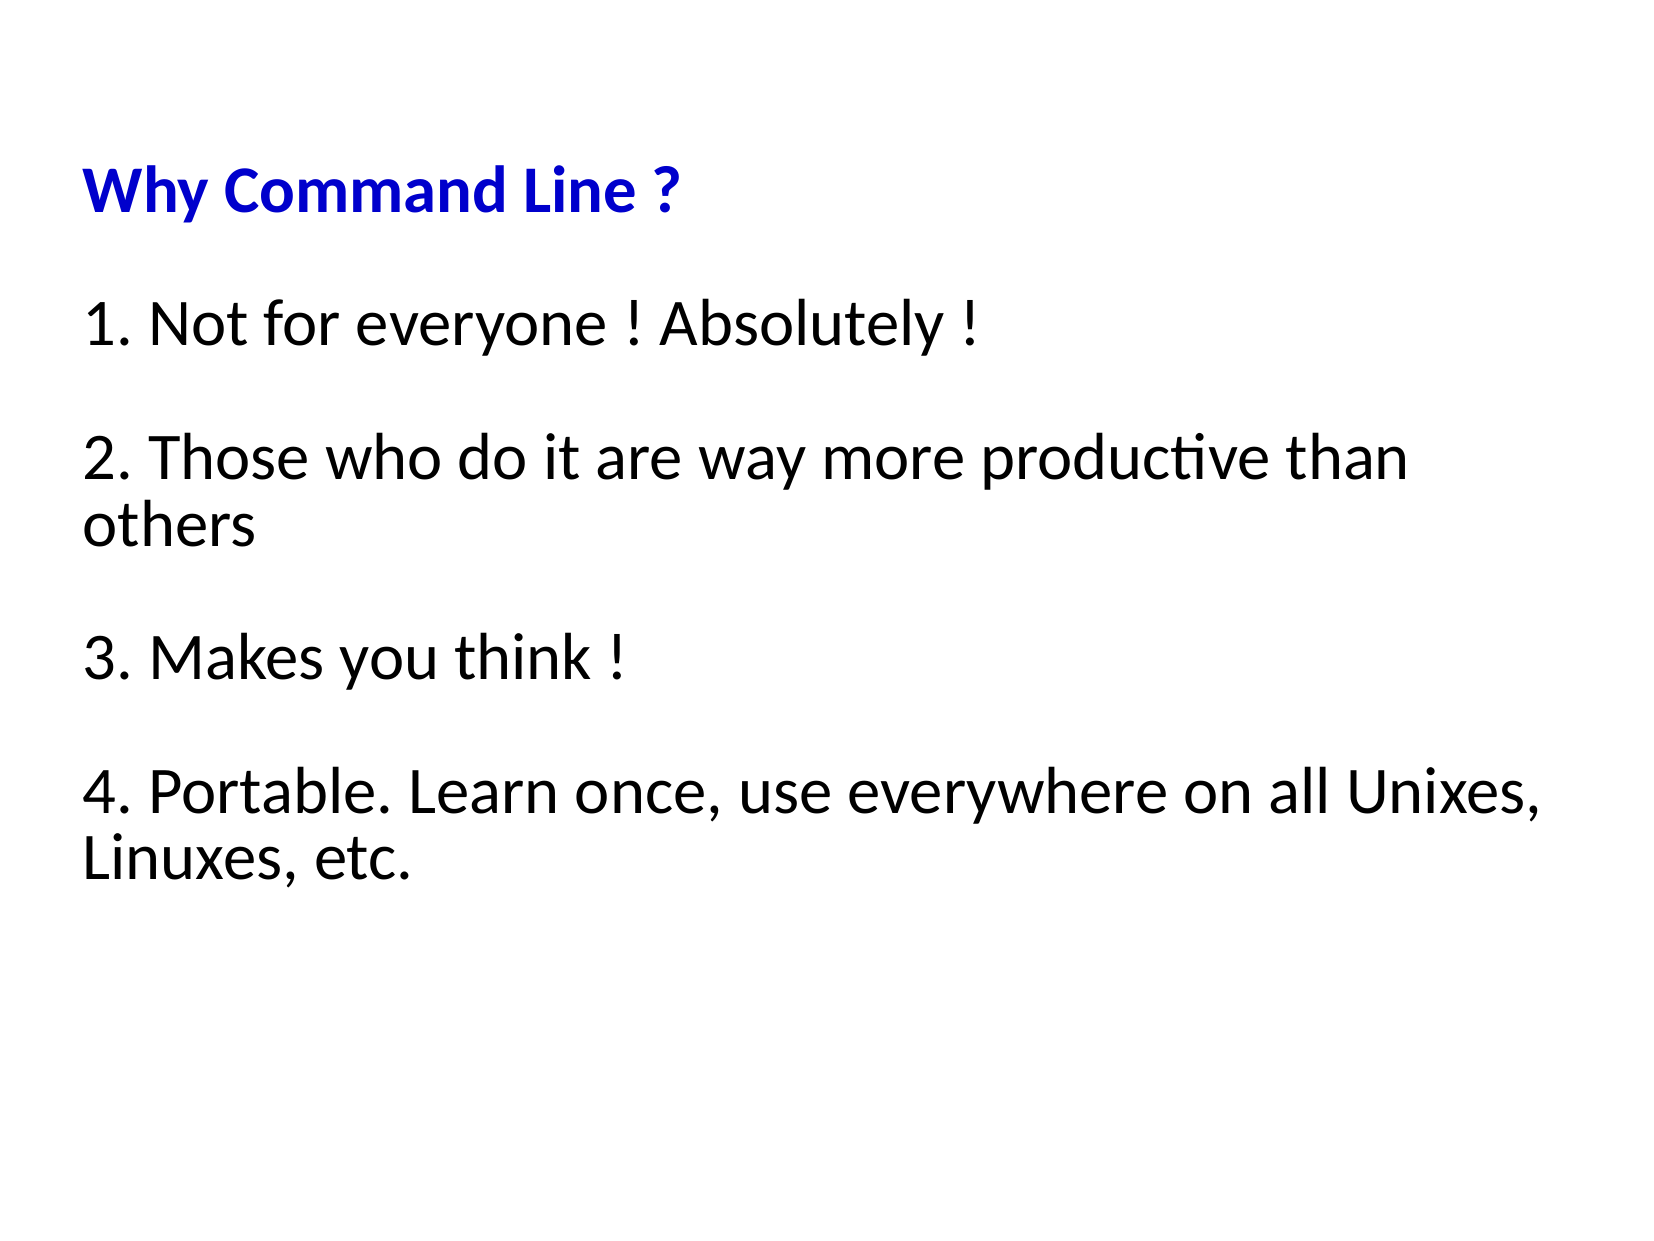

# Why Command Line ?
1. Not for everyone ! Absolutely !
2. Those who do it are way more productive than others
3. Makes you think !
4. Portable. Learn once, use everywhere on all Unixes, Linuxes, etc.